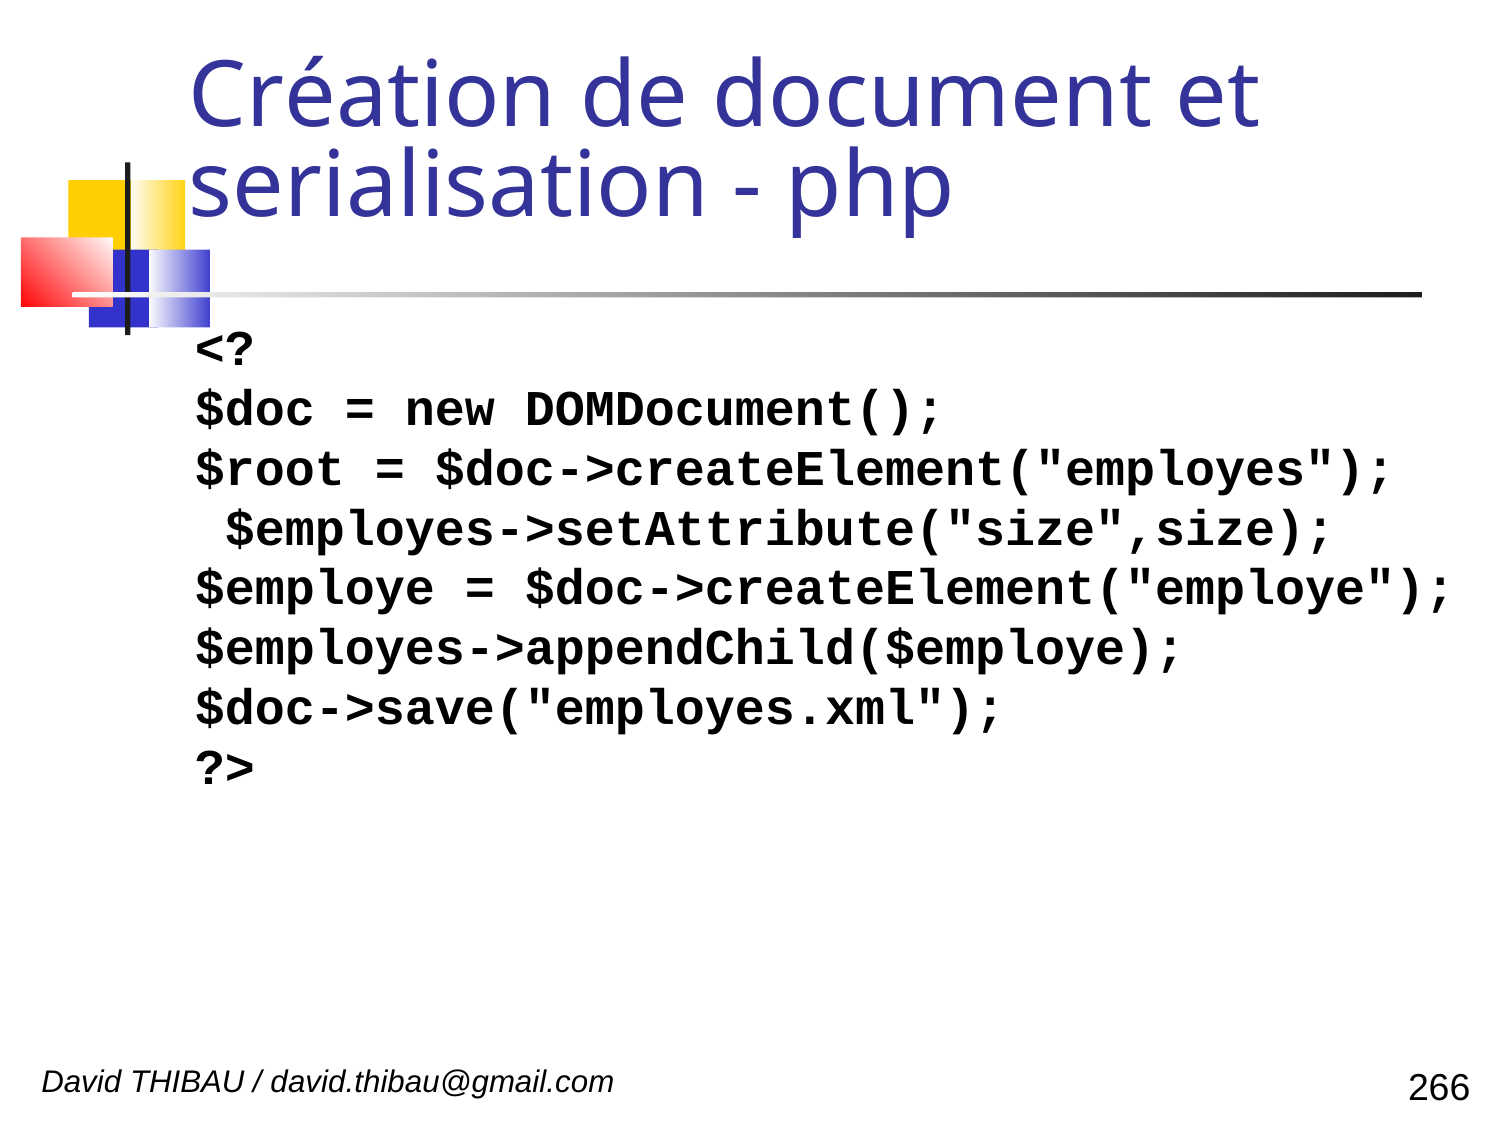

# Création de document et serialisation - php
<?
$doc = new DOMDocument();
$root = $doc->createElement("employes");
 $employes->setAttribute("size",size);
$employe = $doc->createElement("employe");
$employes->appendChild($employe);
$doc->save("employes.xml");
?>